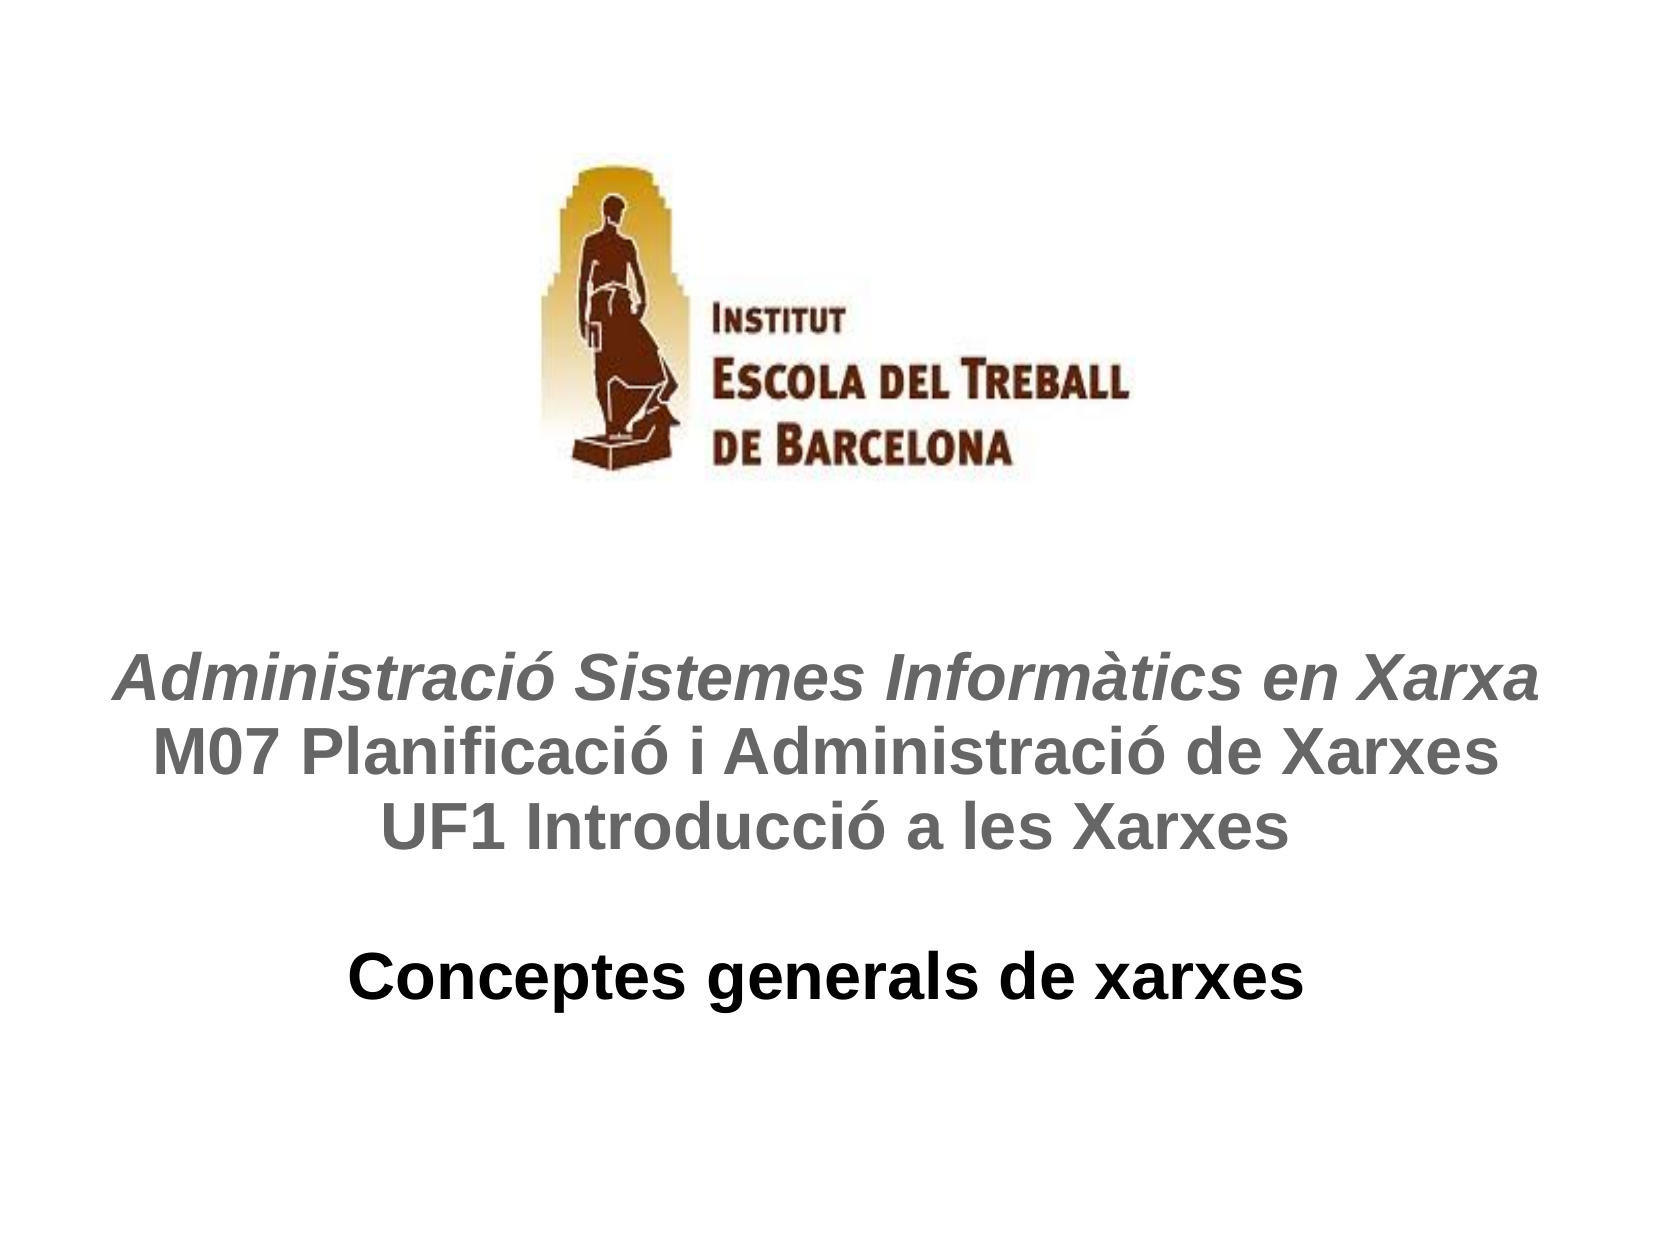

# Administració Sistemes Informàtics en Xarxa
M07 Planificació i Administració de Xarxes
 UF1 Introducció a les Xarxes
Conceptes generals de xarxes